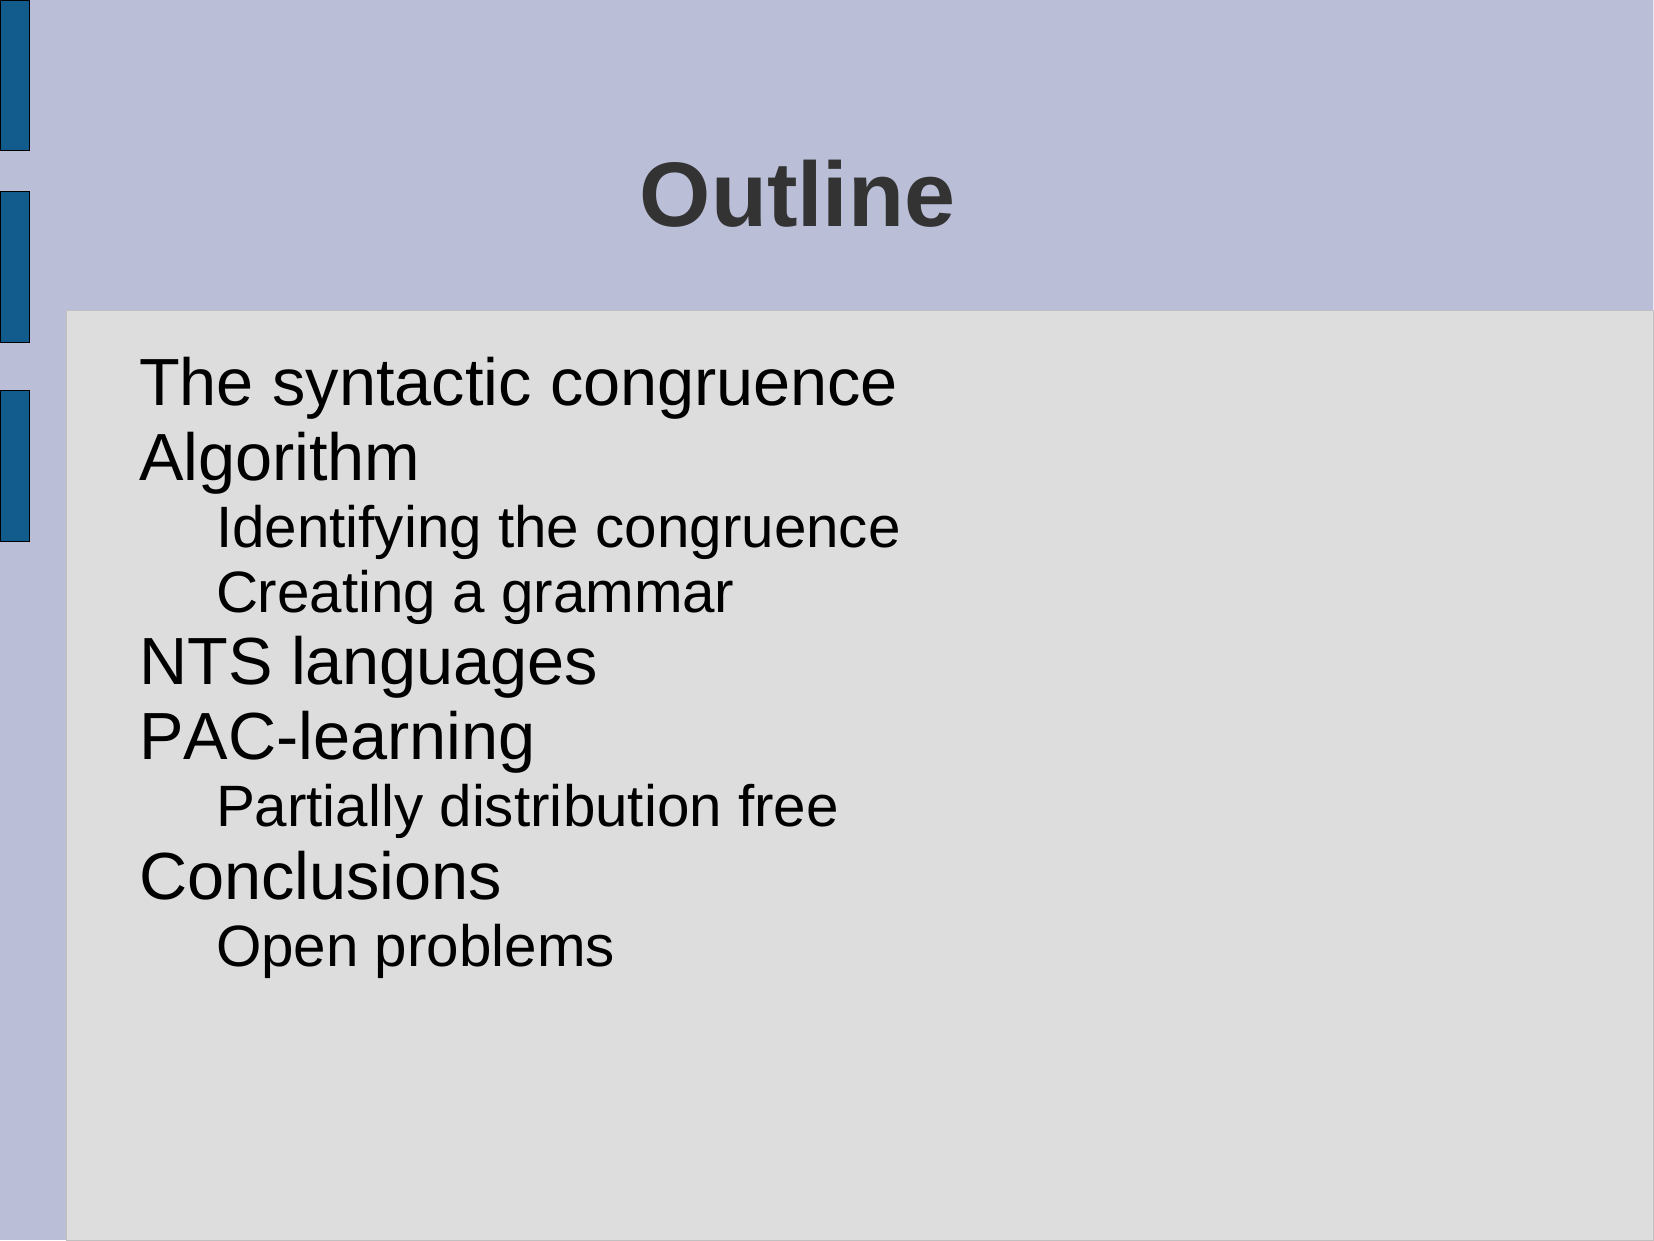

# Outline
The syntactic congruence
Algorithm
Identifying the congruence
Creating a grammar
NTS languages
PAC-learning
Partially distribution free
Conclusions
Open problems